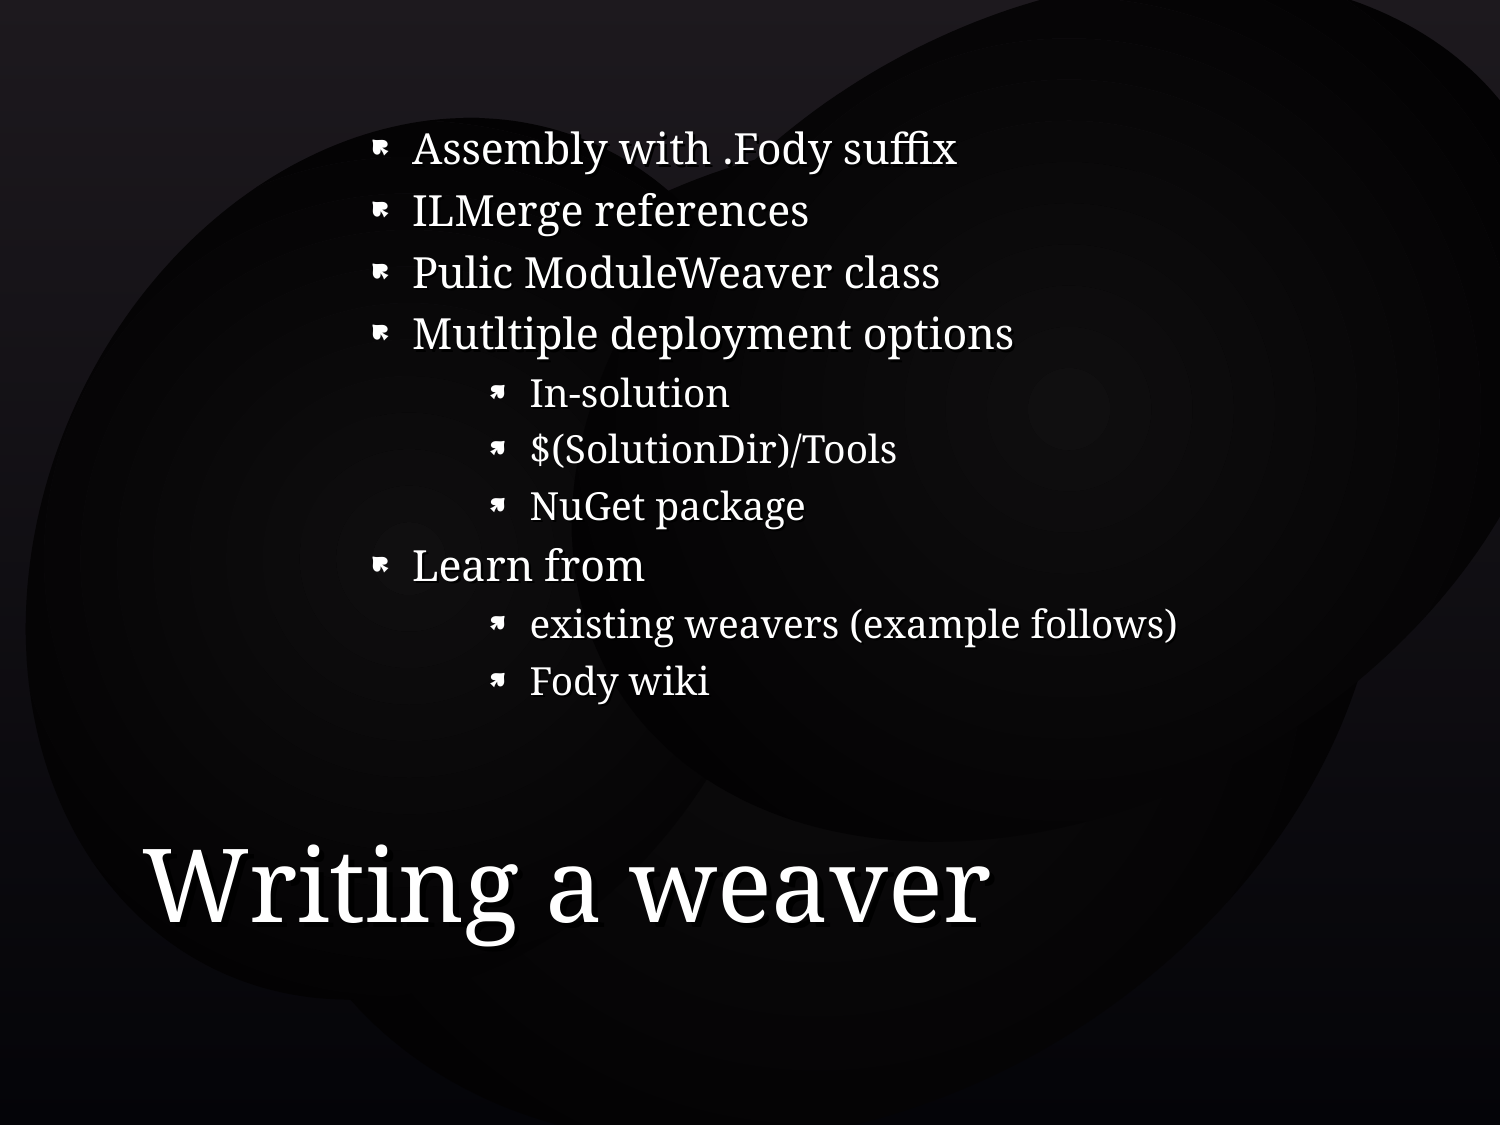

# Assembly with .Fody suffix
ILMerge references
Pulic ModuleWeaver class
Mutltiple deployment options
In-solution
$(SolutionDir)/Tools
NuGet package
Learn from
existing weavers (example follows)
Fody wiki
Writing a weaver